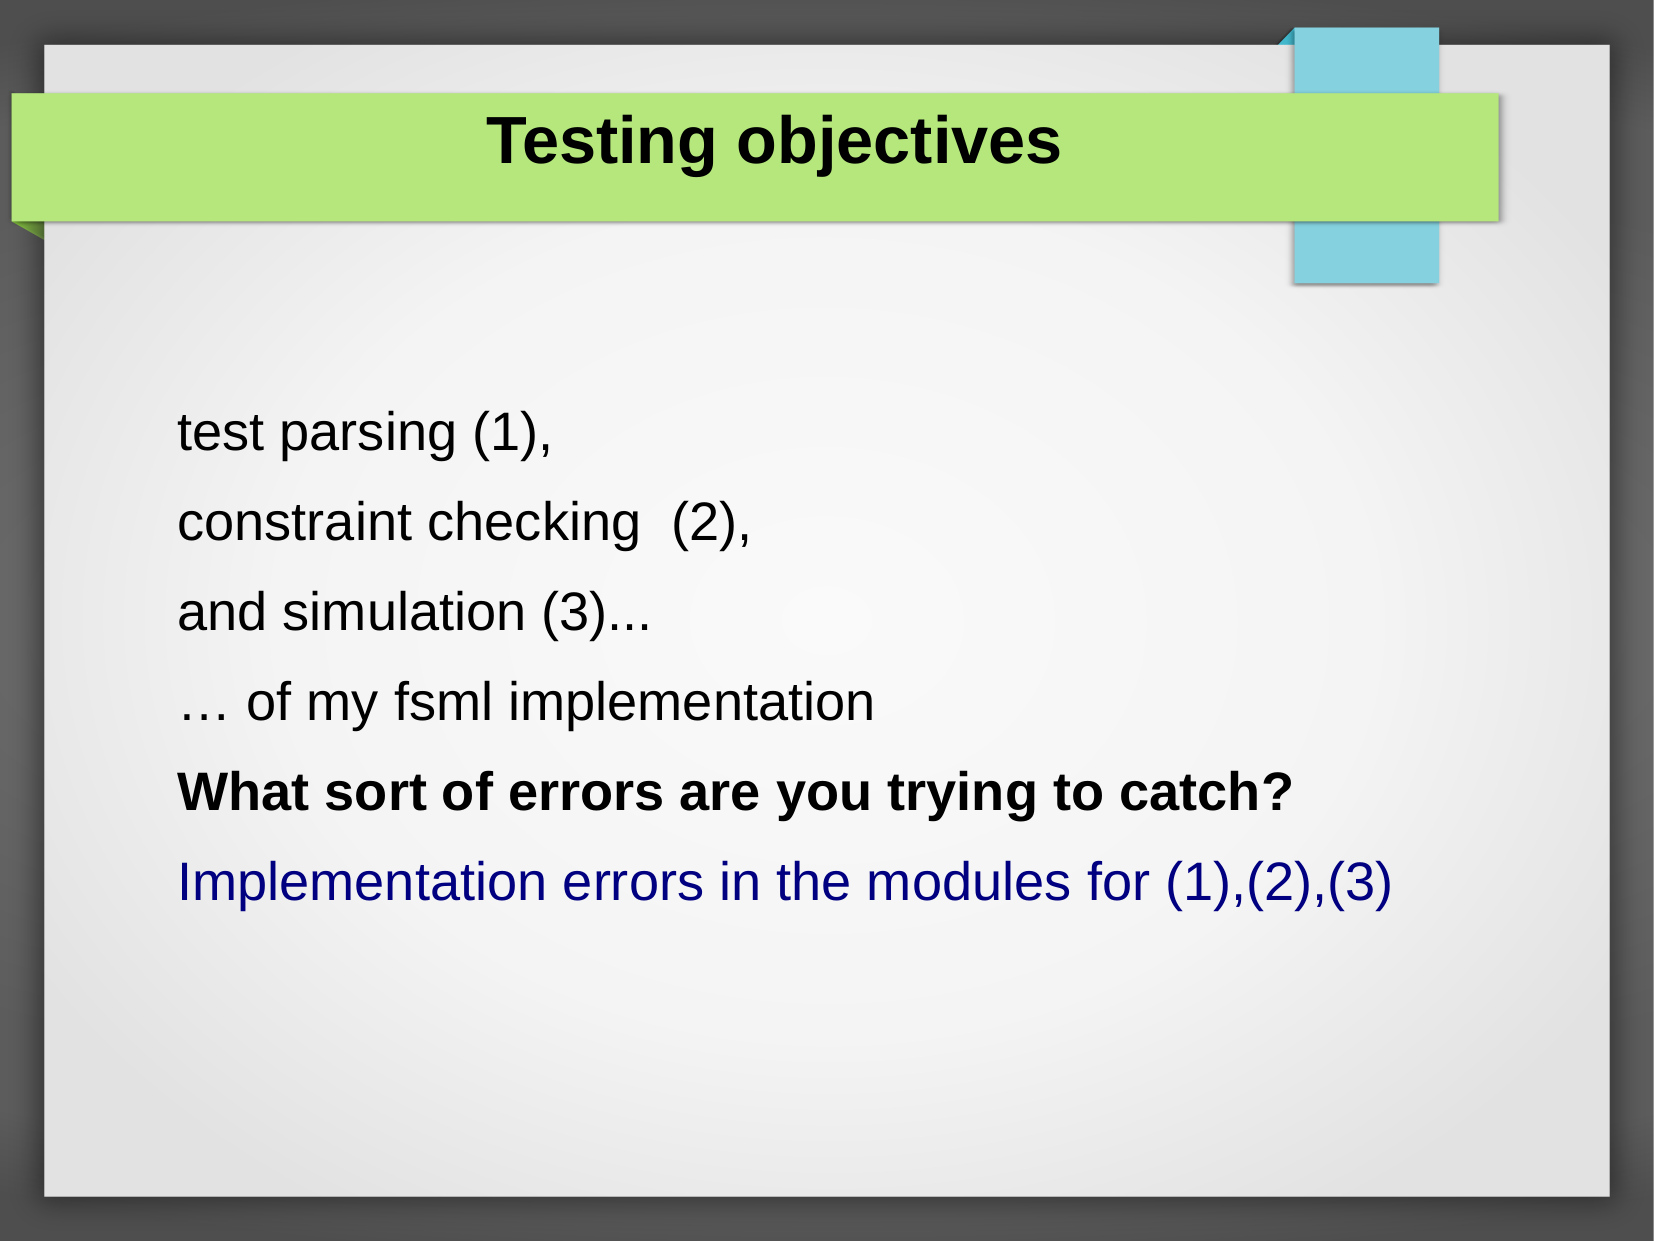

Testing objectives
# test parsing (1),
constraint checking (2),
and simulation (3)...
… of my fsml implementation
What sort of errors are you trying to catch?
Implementation errors in the modules for (1),(2),(3)